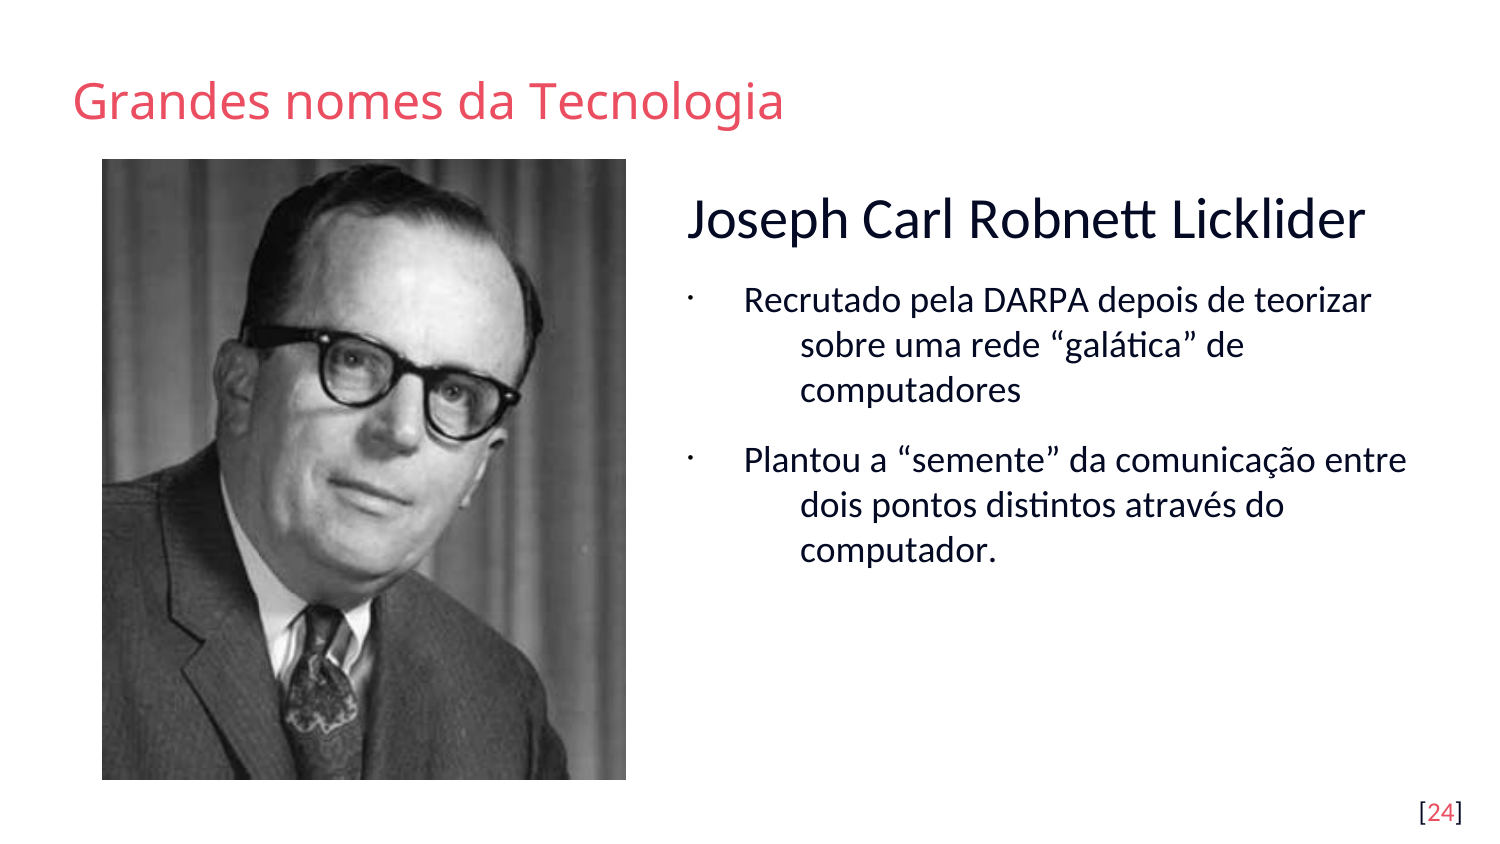

Grandes nomes da Tecnologia
Joseph Carl Robnett Licklider
Recrutado pela DARPA depois de teorizar sobre uma rede “galática” de computadores
Plantou a “semente” da comunicação entre dois pontos distintos através do computador.